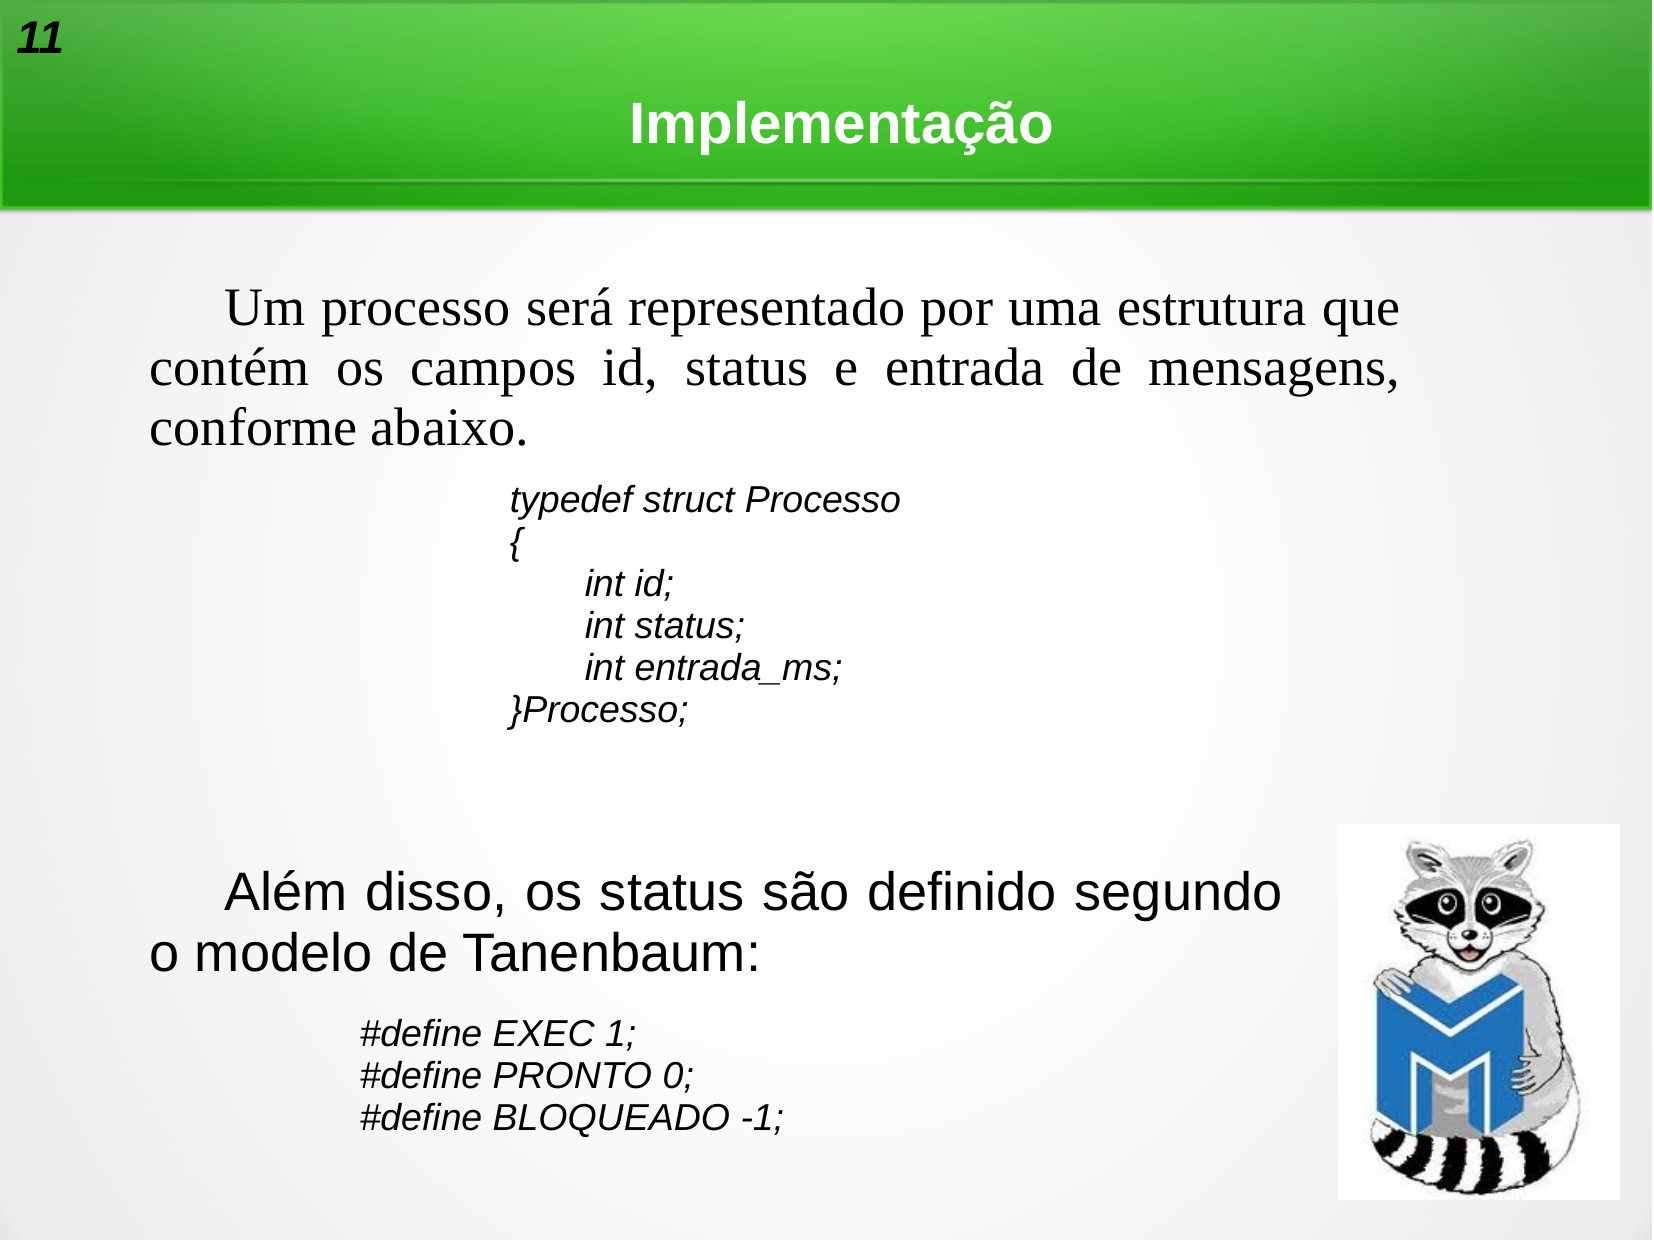

Implementação
	Um processo será representado por uma estrutura que contém os campos id, status e entrada de mensagens, conforme abaixo.
typedef struct Processo
{
	int id;
	int status;
	int entrada_ms;
}Processo;
	Além disso, os status são definido segundo o modelo de Tanenbaum:
#define EXEC 1;
#define PRONTO 0;
#define BLOQUEADO -1;